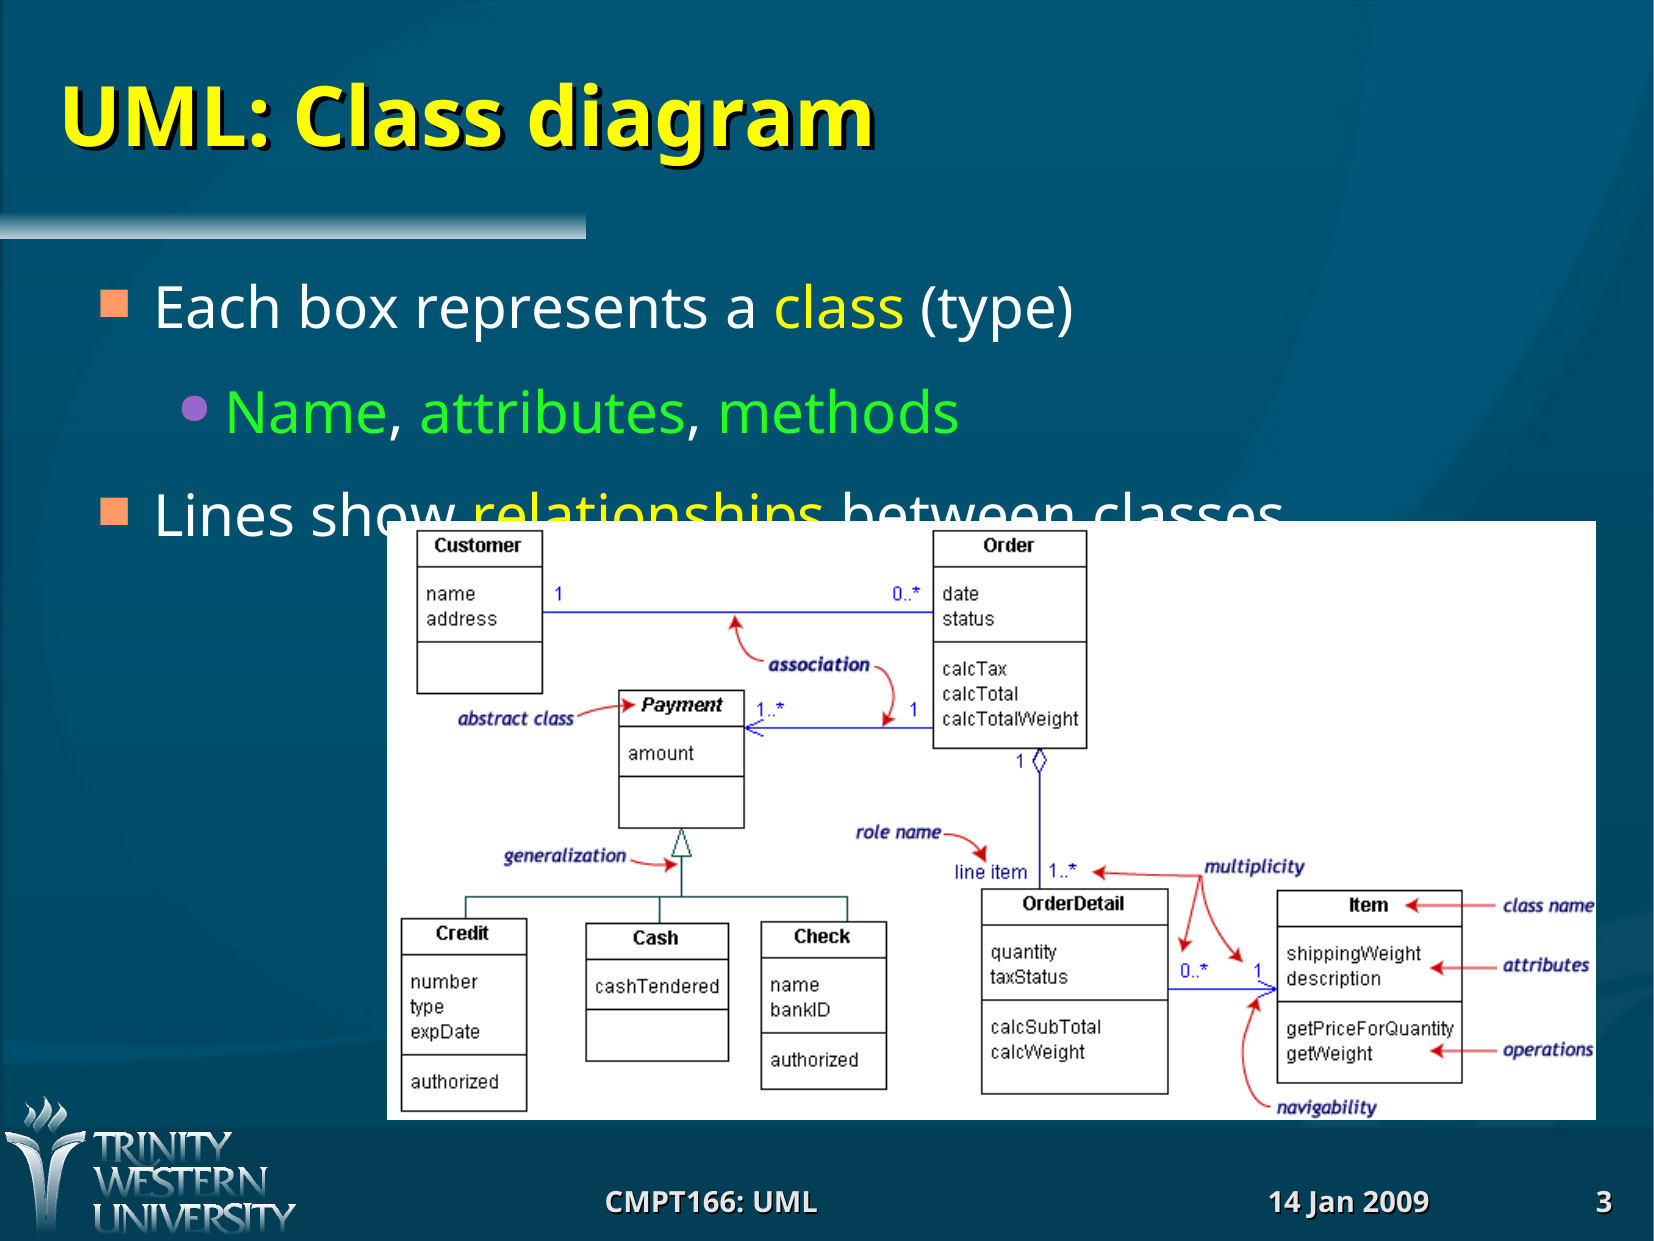

# UML: Class diagram
Each box represents a class (type)
Name, attributes, methods
Lines show relationships between classes
CMPT166: UML
14 Jan 2009
3